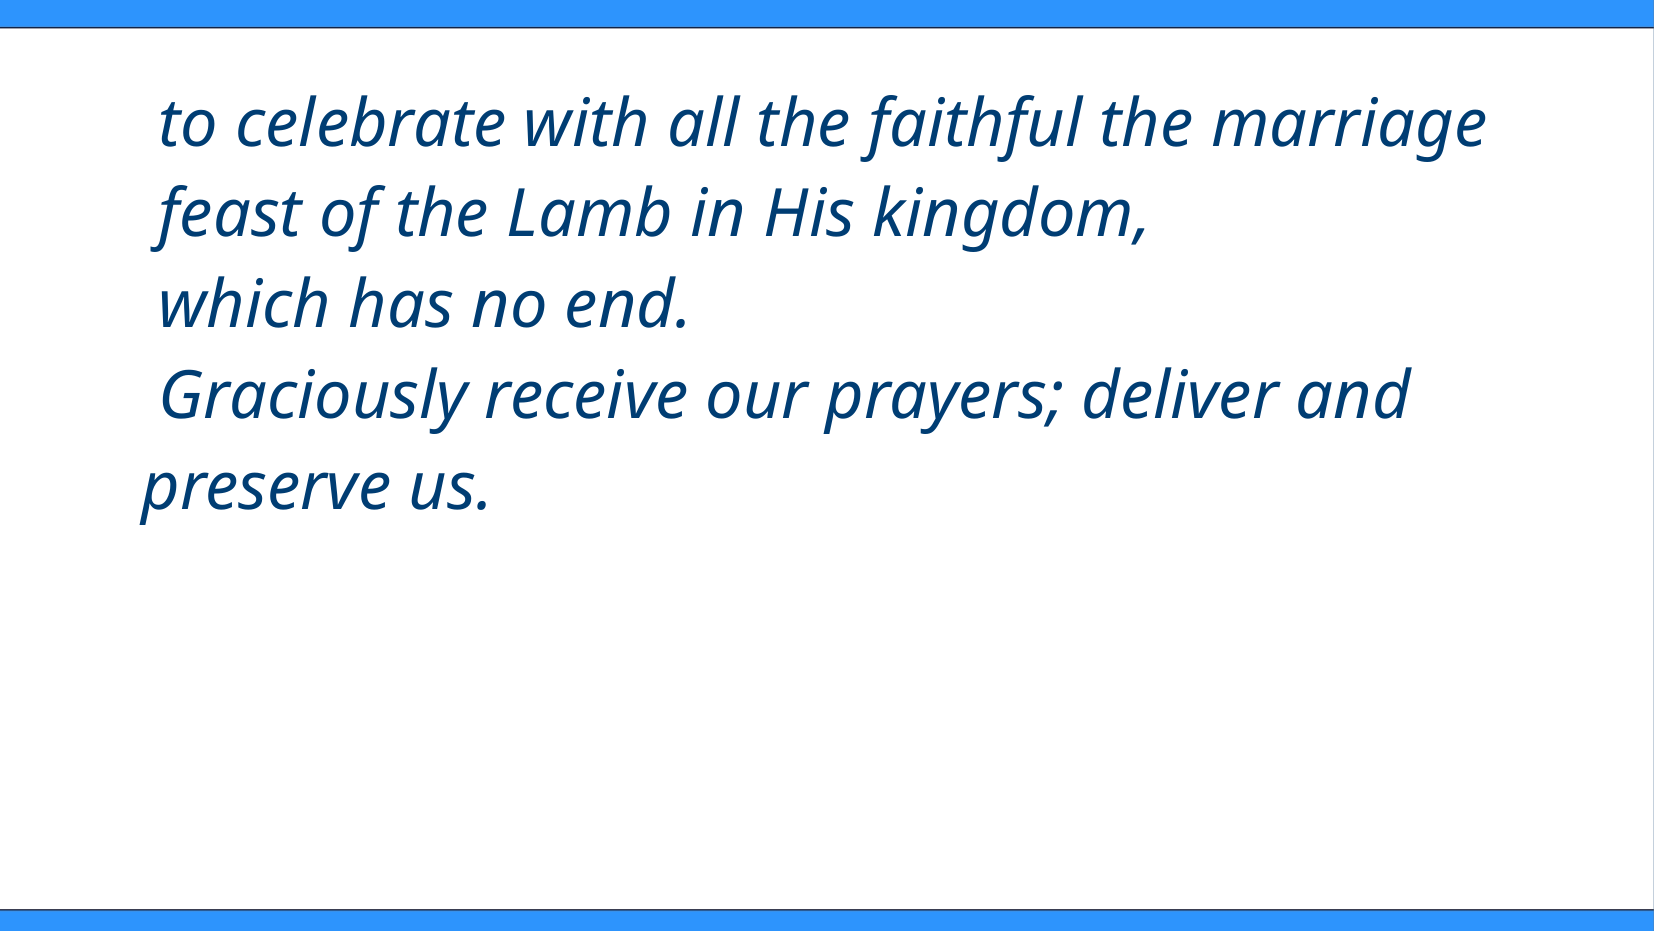

to celebrate with all the faithful the marriage
 feast of the Lamb in His kingdom,
 which has no end.
 Graciously receive our prayers; deliver and
 preserve us.